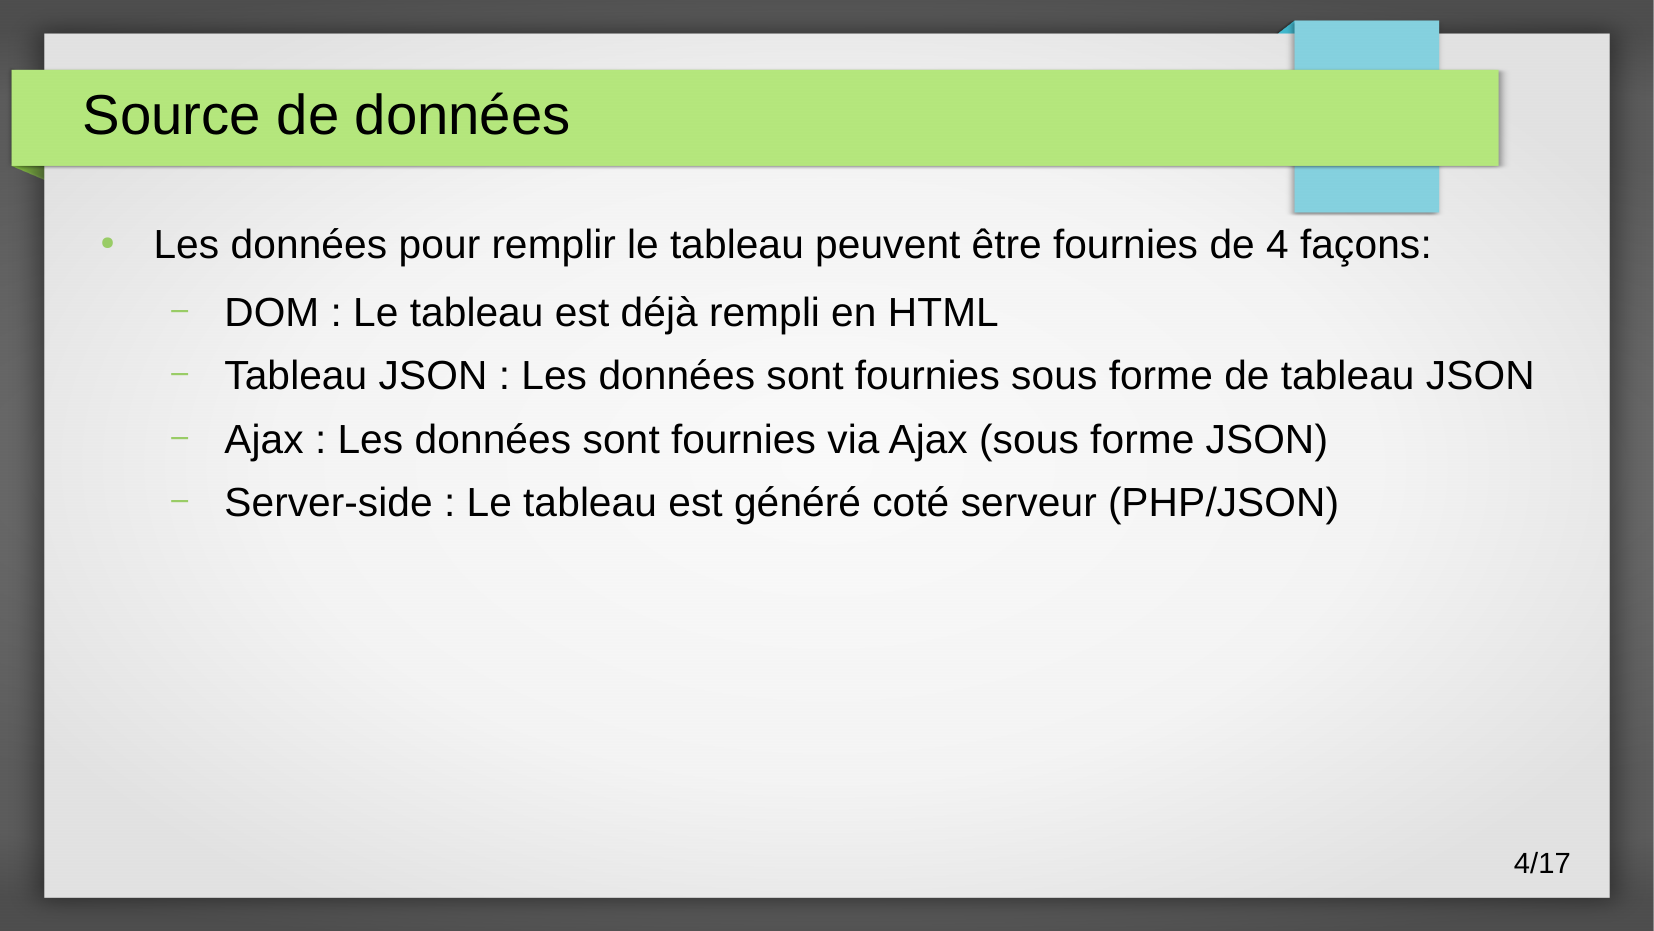

# Source de données
Les données pour remplir le tableau peuvent être fournies de 4 façons:
DOM : Le tableau est déjà rempli en HTML
Tableau JSON : Les données sont fournies sous forme de tableau JSON
Ajax : Les données sont fournies via Ajax (sous forme JSON)
Server-side : Le tableau est généré coté serveur (PHP/JSON)
4